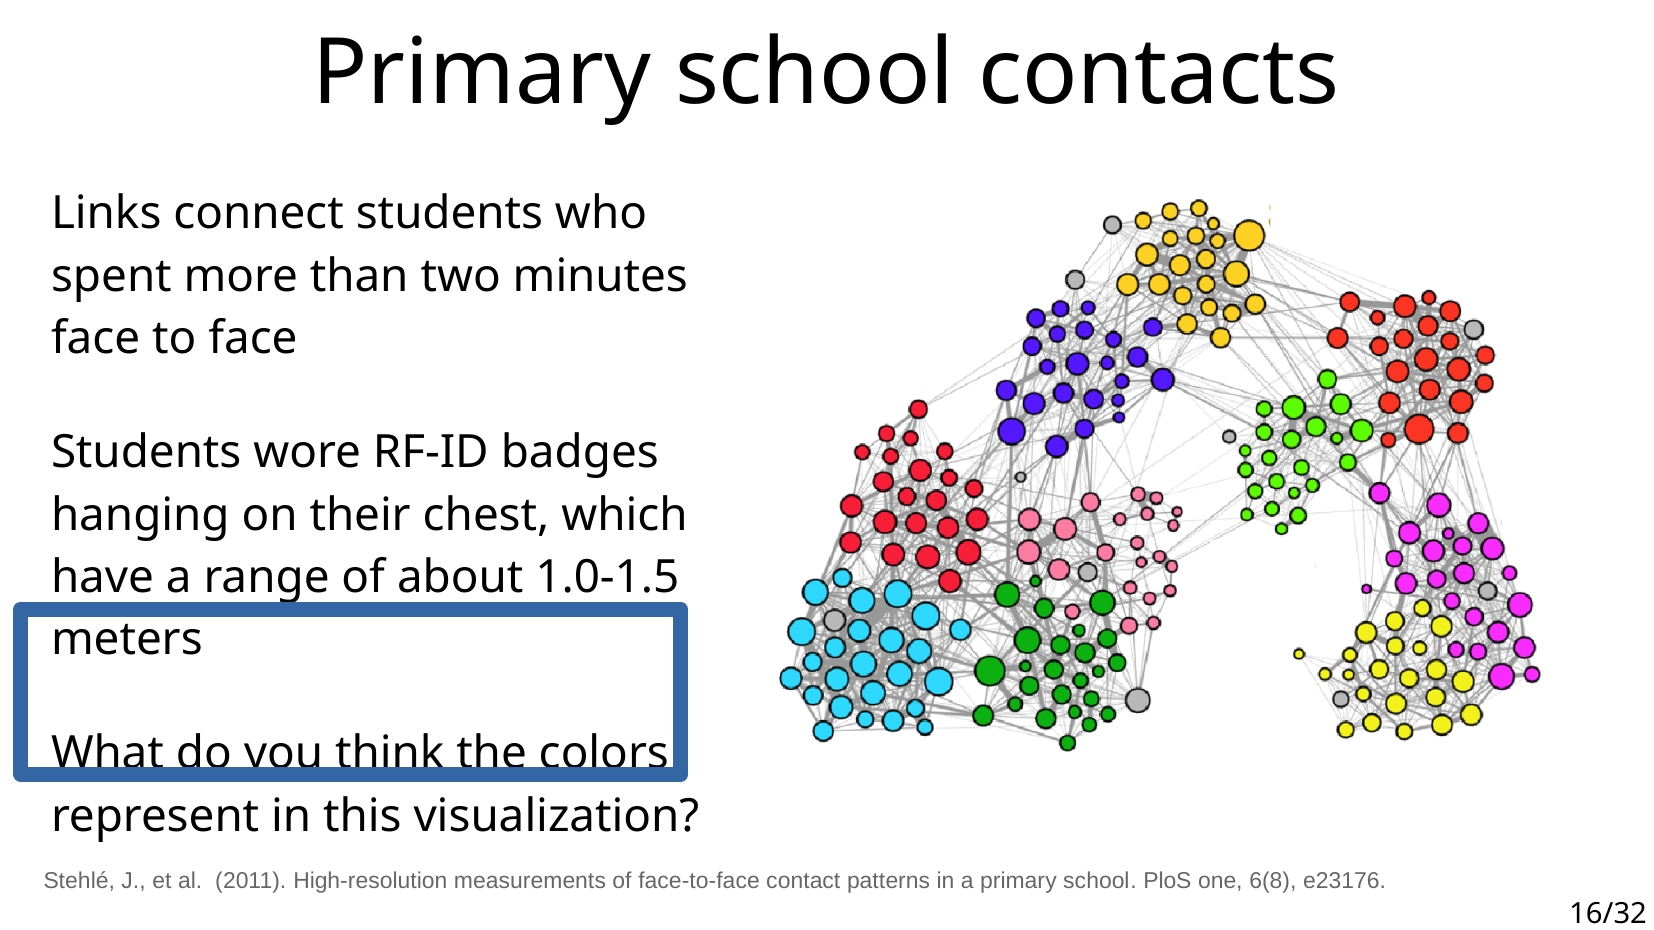

# Primary school contacts
Links connect students who spent more than two minutes face to face
Students wore RF-ID badges hanging on their chest, which have a range of about 1.0-1.5 meters
What do you think the colors represent in this visualization?
Stehlé, J., et al. (2011). High-resolution measurements of face-to-face contact patterns in a primary school. PloS one, 6(8), e23176.
16